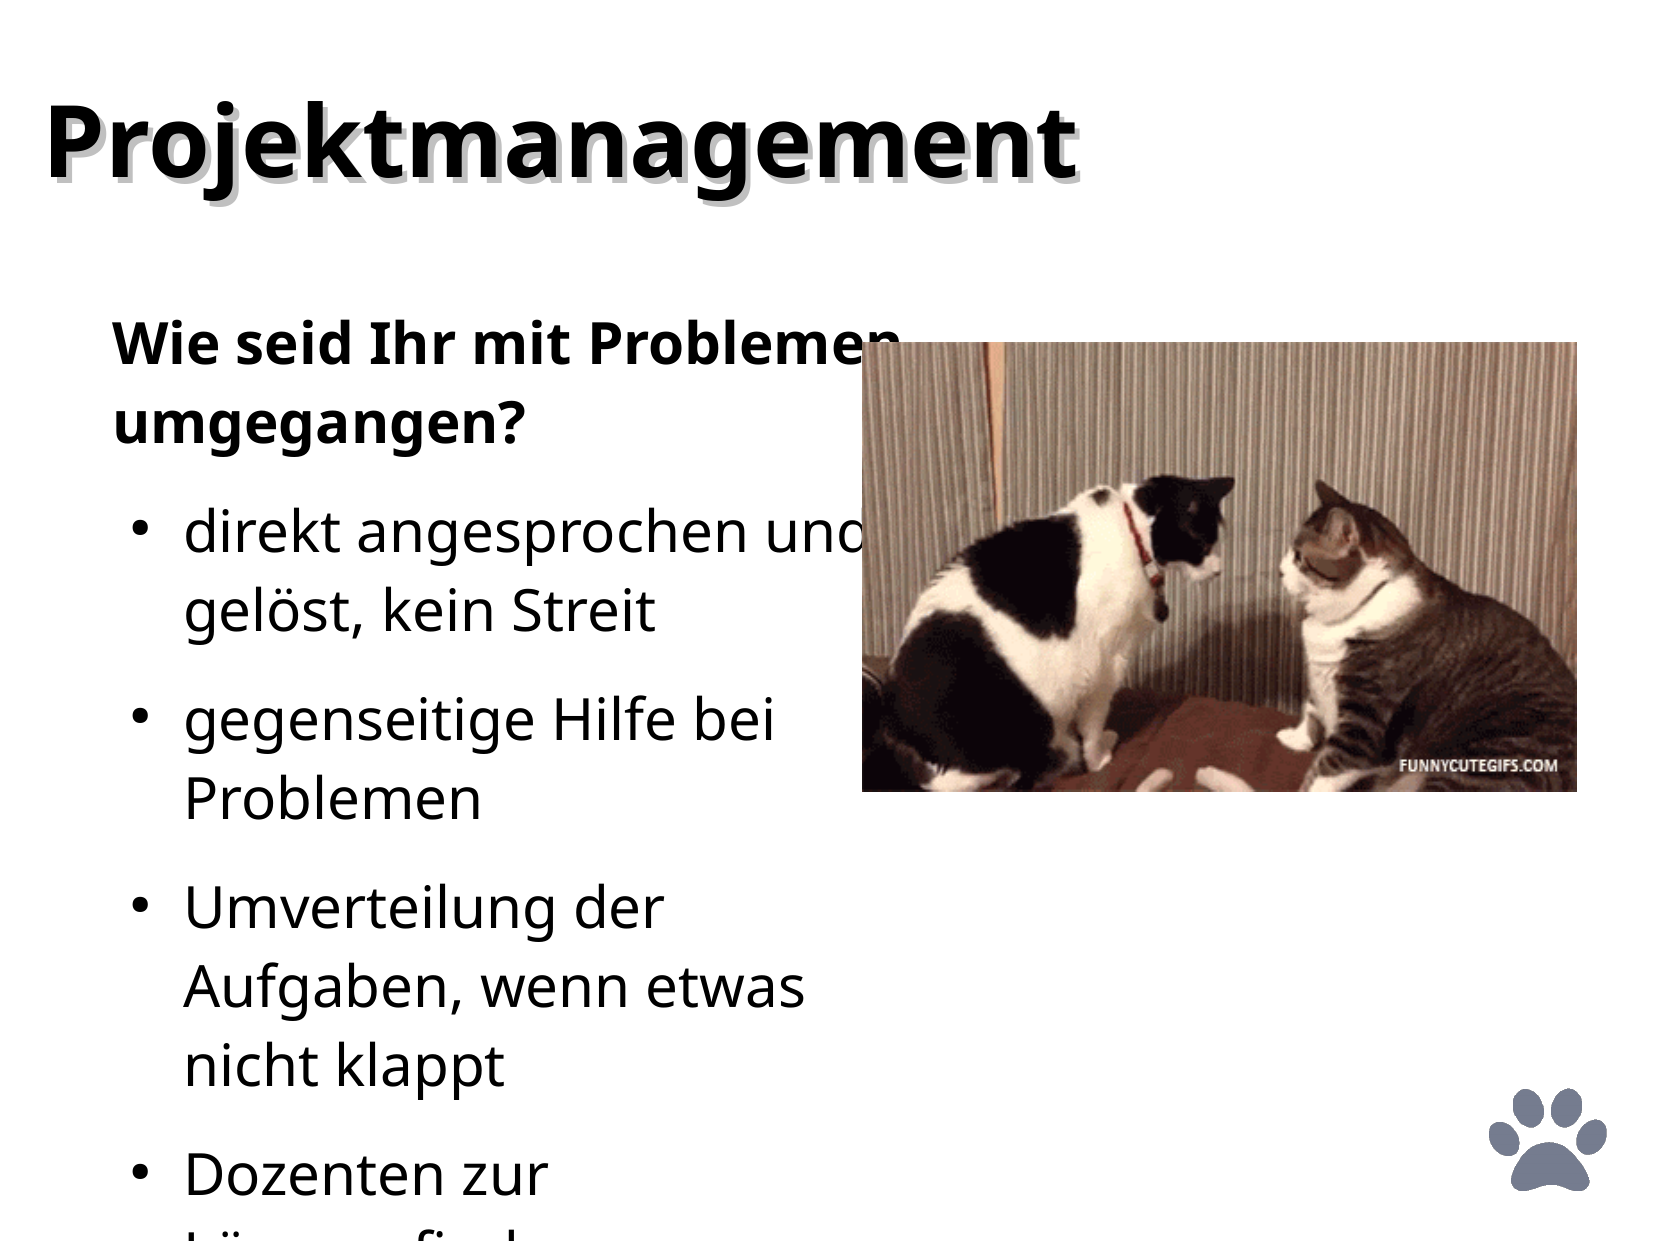

Projektmanagement
# Wie seid Ihr mit Problemen umgegangen?
direkt angesprochen und gelöst, kein Streit
gegenseitige Hilfe bei Problemen
Umverteilung der Aufgaben, wenn etwas nicht klappt
Dozenten zur Lösungsfindung hinzugezogen